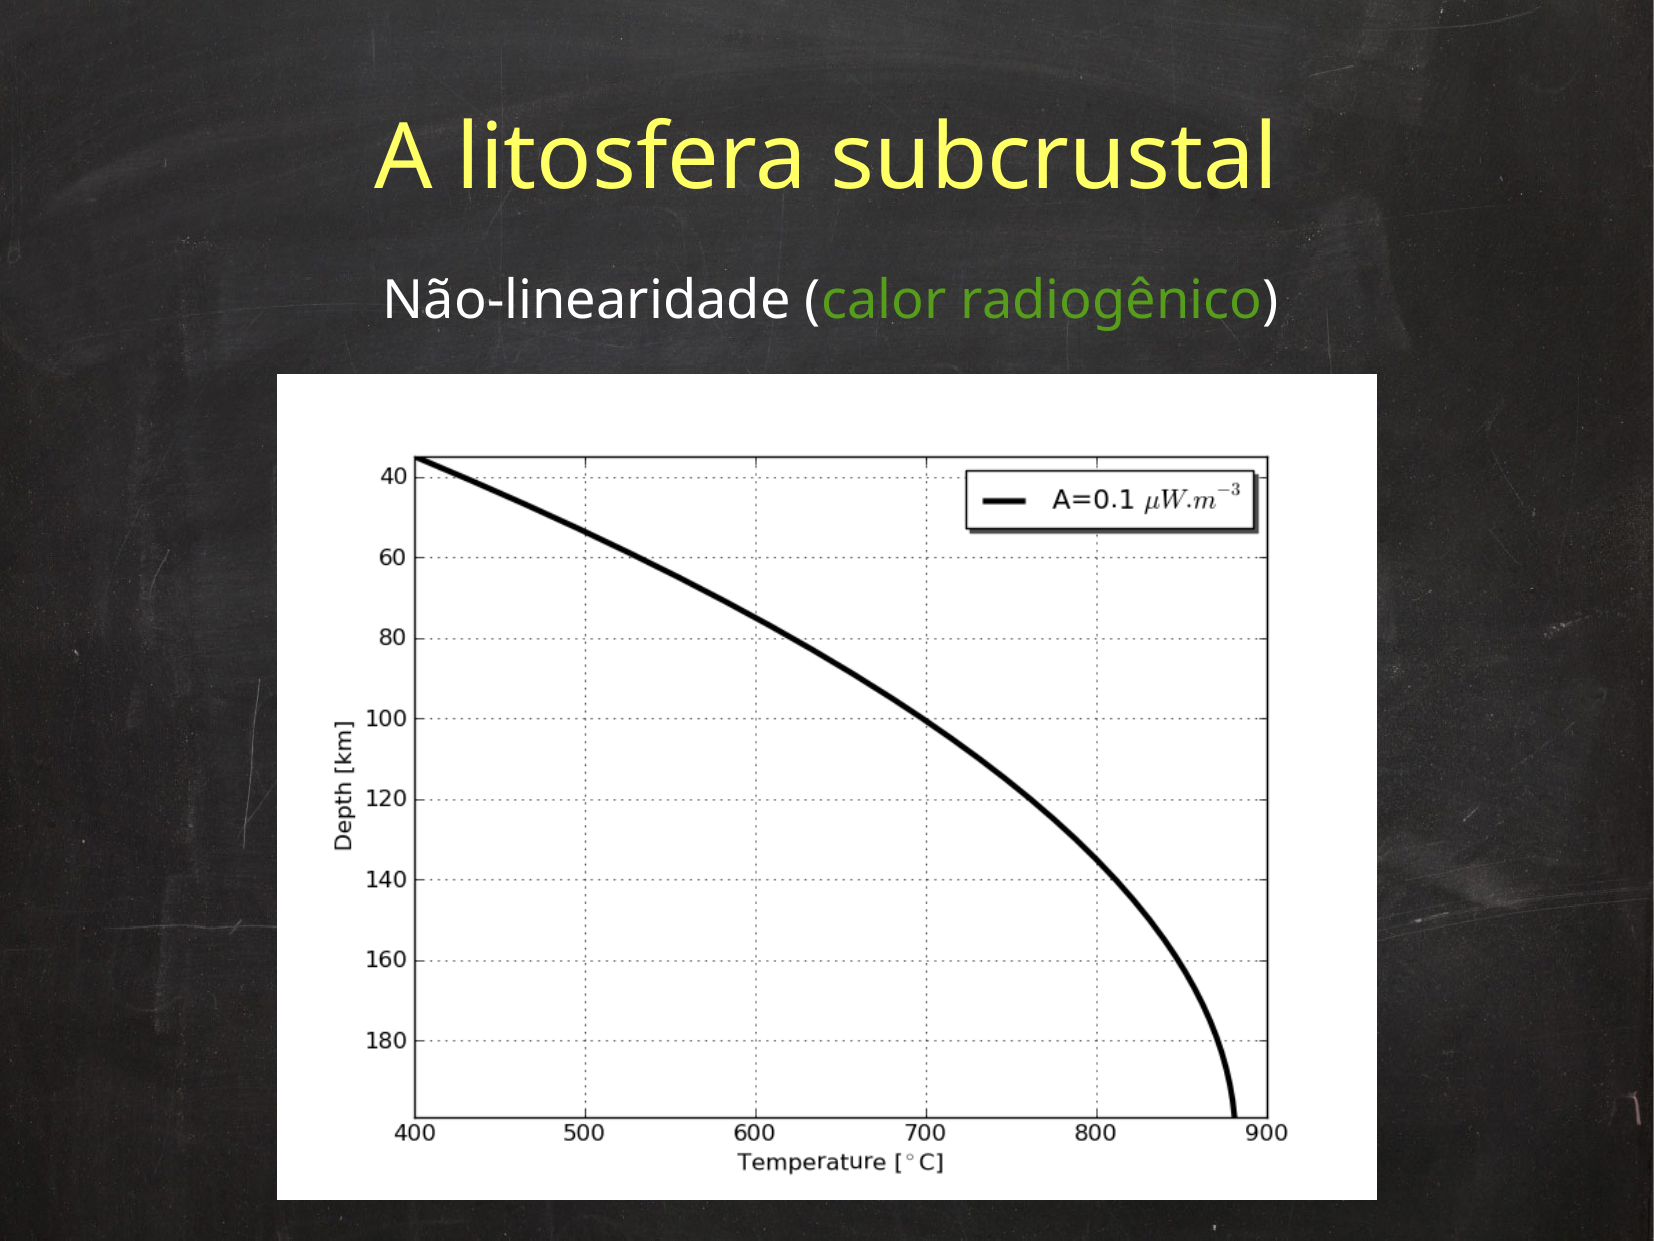

# A litosfera subcrustal
Não-linearidade (calor radiogênico)